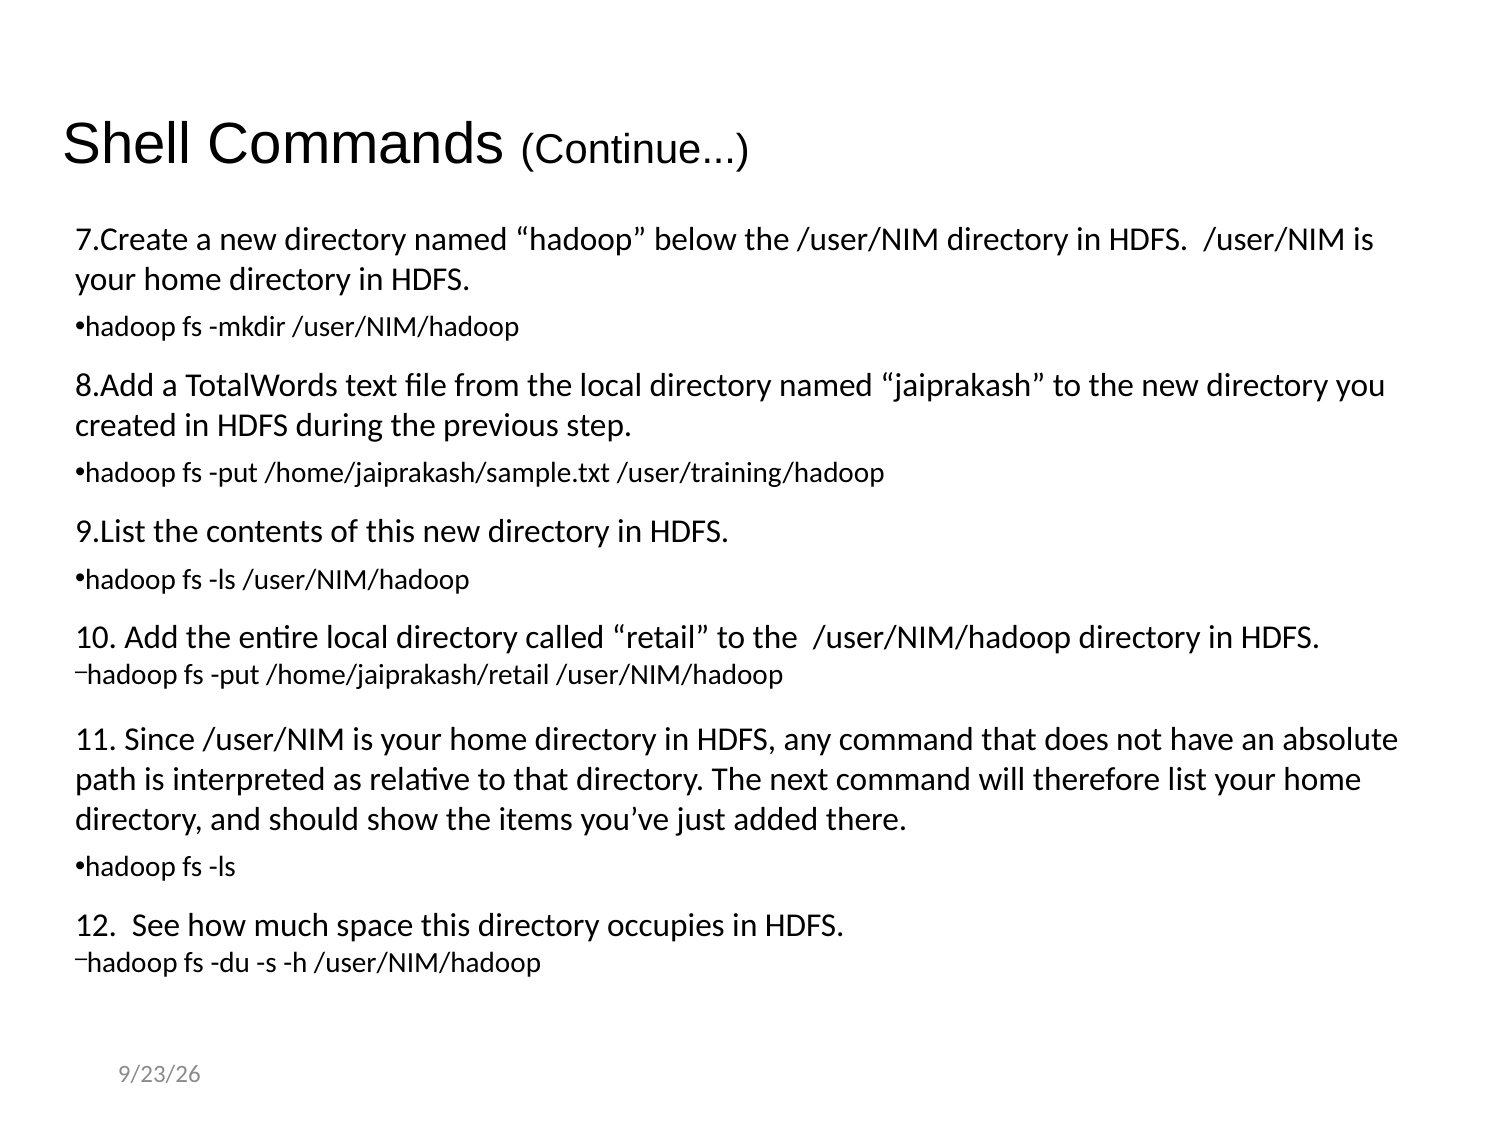

Shell Commands (Continue...)
# Create a new directory named “hadoop” below the /user/NIM directory in HDFS. /user/NIM is your home directory in HDFS.
hadoop fs -mkdir /user/NIM/hadoop
Add a TotalWords text file from the local directory named “jaiprakash” to the new directory you created in HDFS during the previous step.
hadoop fs -put /home/jaiprakash/sample.txt /user/training/hadoop
List the contents of this new directory in HDFS.
hadoop fs -ls /user/NIM/hadoop
 Add the entire local directory called “retail” to the /user/NIM/hadoop directory in HDFS.
hadoop fs -put /home/jaiprakash/retail /user/NIM/hadoop
 Since /user/NIM is your home directory in HDFS, any command that does not have an absolute path is interpreted as relative to that directory. The next command will therefore list your home directory, and should show the items you’ve just added there.
hadoop fs -ls
 See how much space this directory occupies in HDFS.
hadoop fs -du -s -h /user/NIM/hadoop